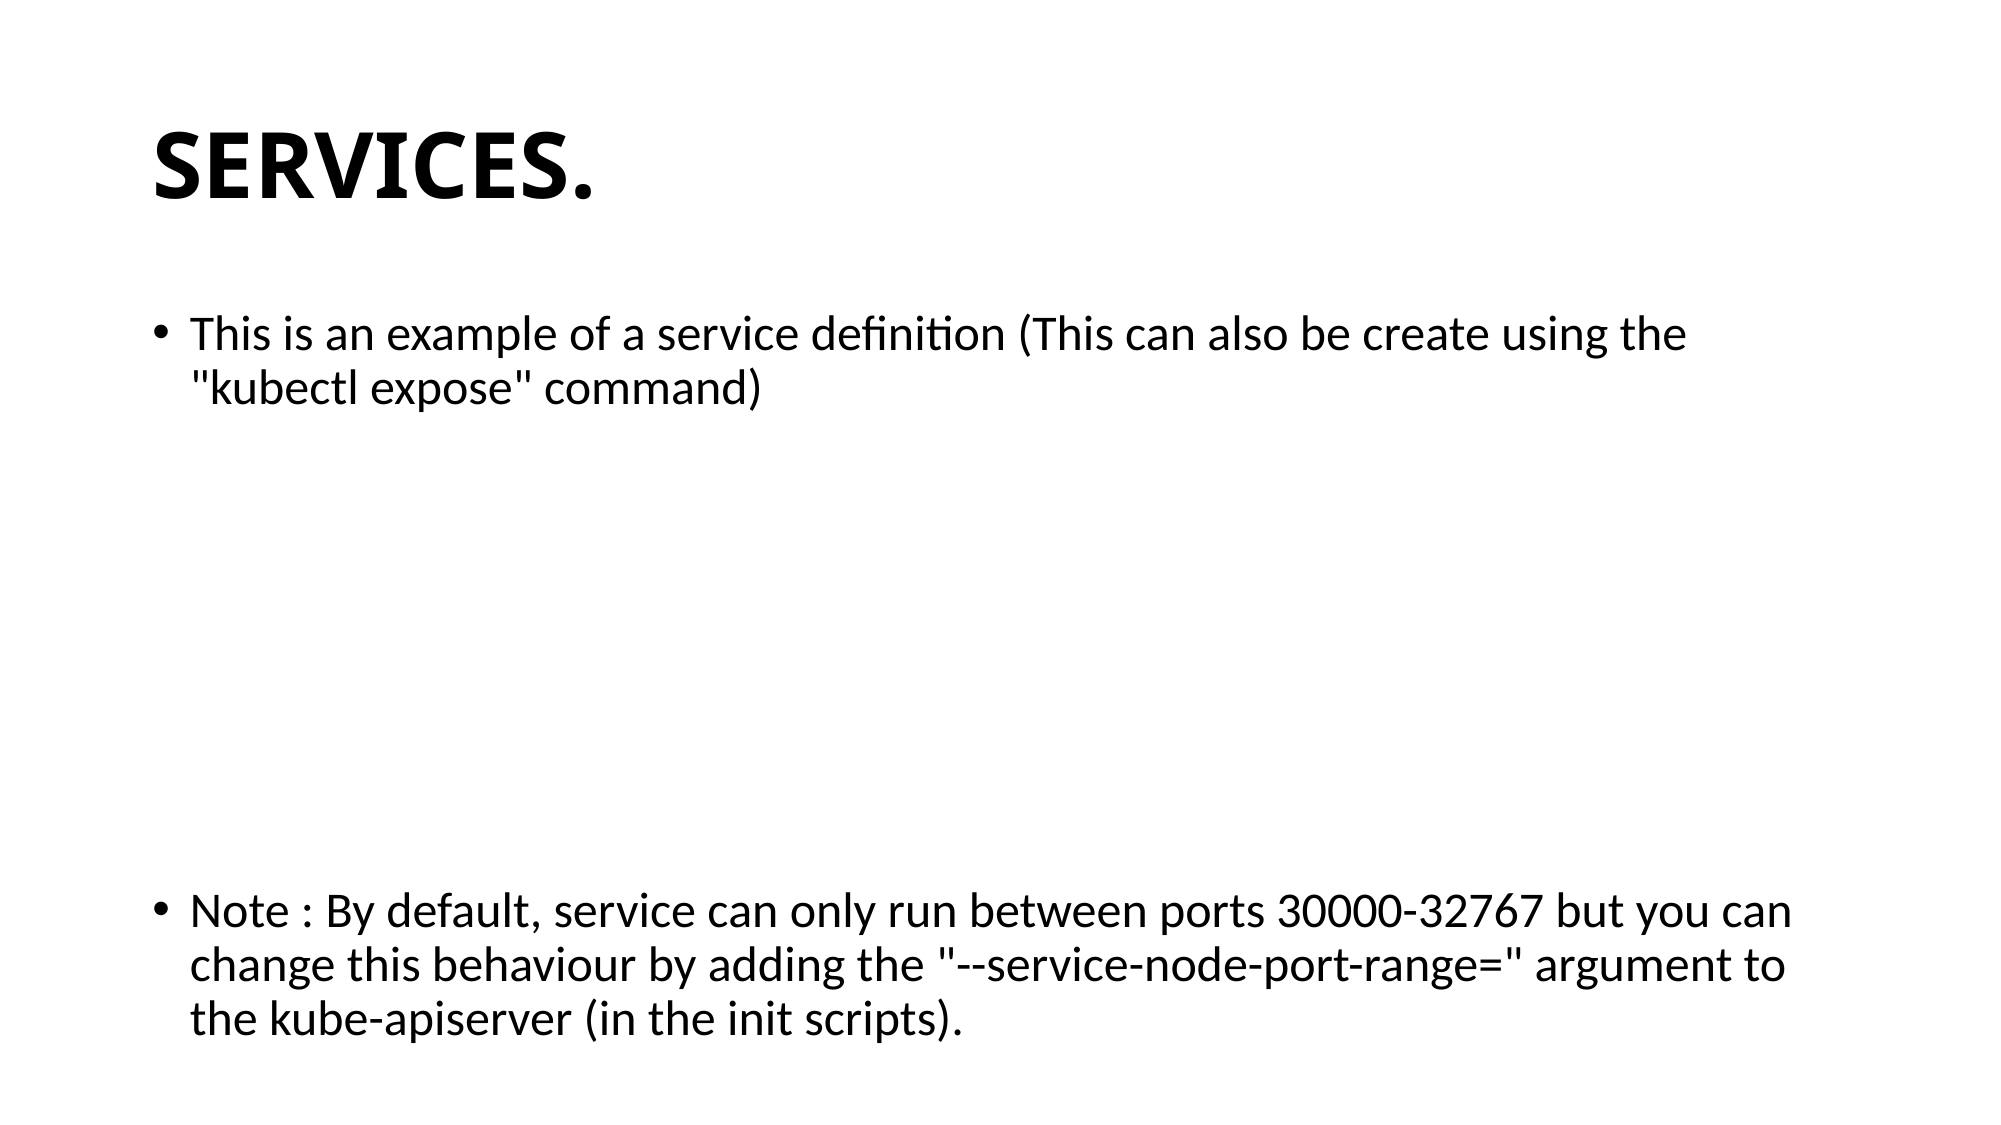

# SERVICES.
This is an example of a service definition (This can also be create using the "kubectl expose" command)
Note : By default, service can only run between ports 30000-32767 but you can change this behaviour by adding the "--service-node-port-range=" argument to the kube-apiserver (in the init scripts).